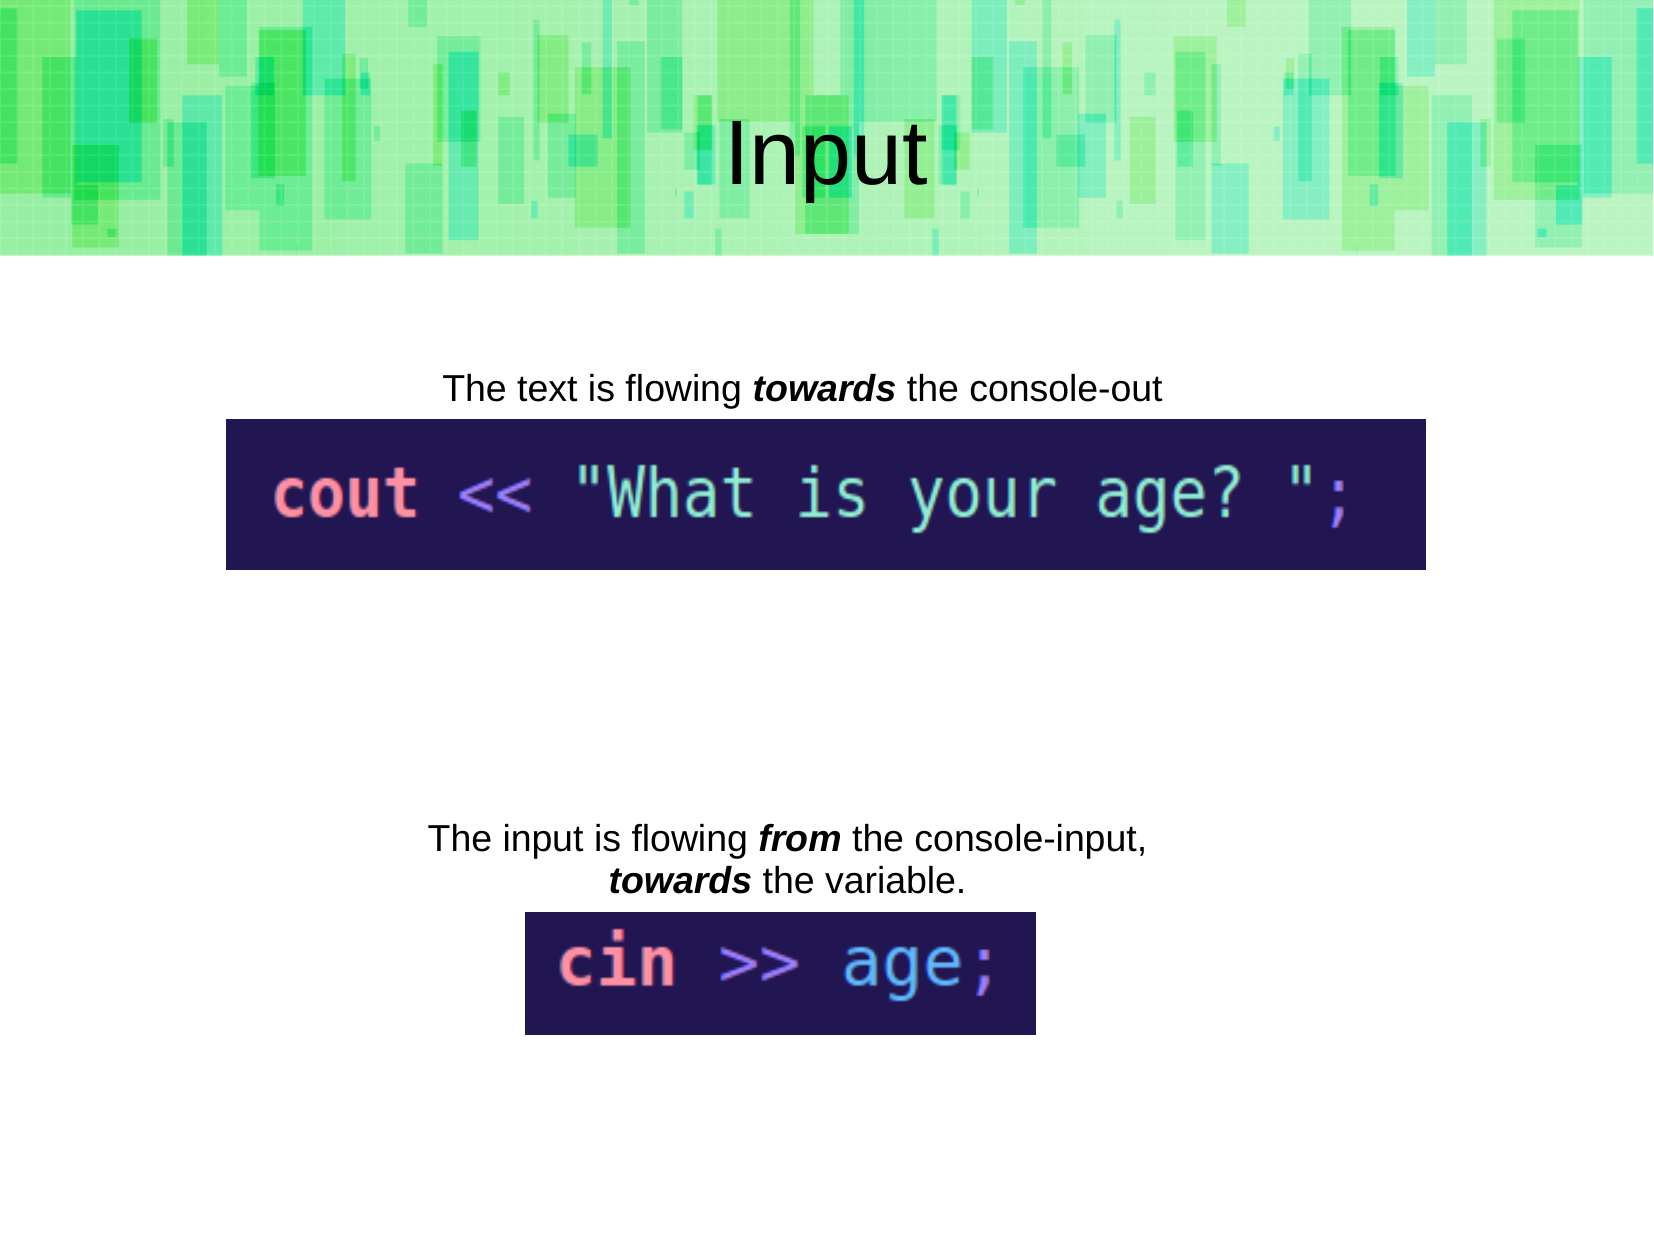

# Input
The text is flowing towards the console-out
The input is flowing from the console-input, towards the variable.